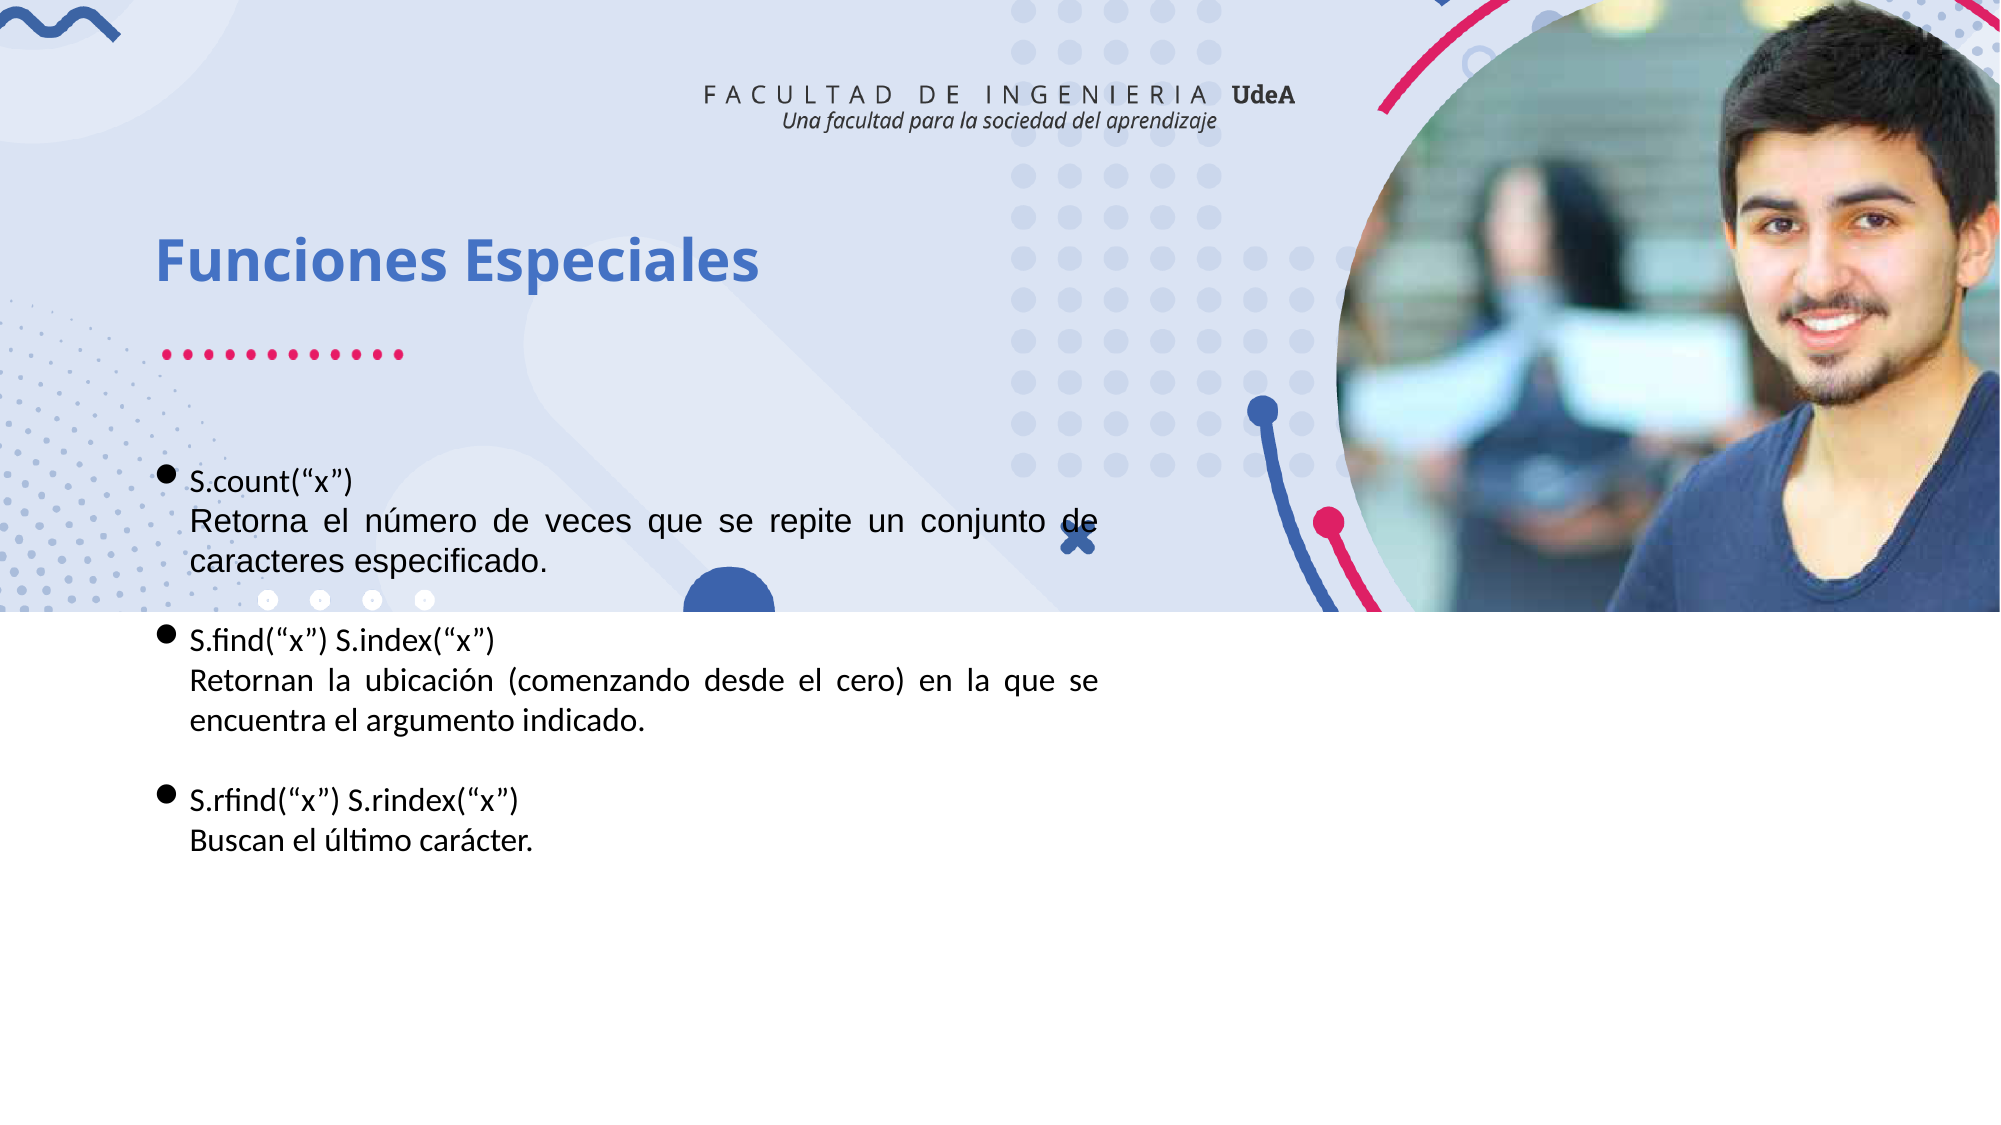

Funciones Especiales
S.count(“x”)
Retorna el número de veces que se repite un conjunto de caracteres especificado.
S.find(“x”) S.index(“x”)
Retornan la ubicación (comenzando desde el cero) en la que se encuentra el argumento indicado.
S.rfind(“x”) S.rindex(“x”)
Buscan el último carácter.